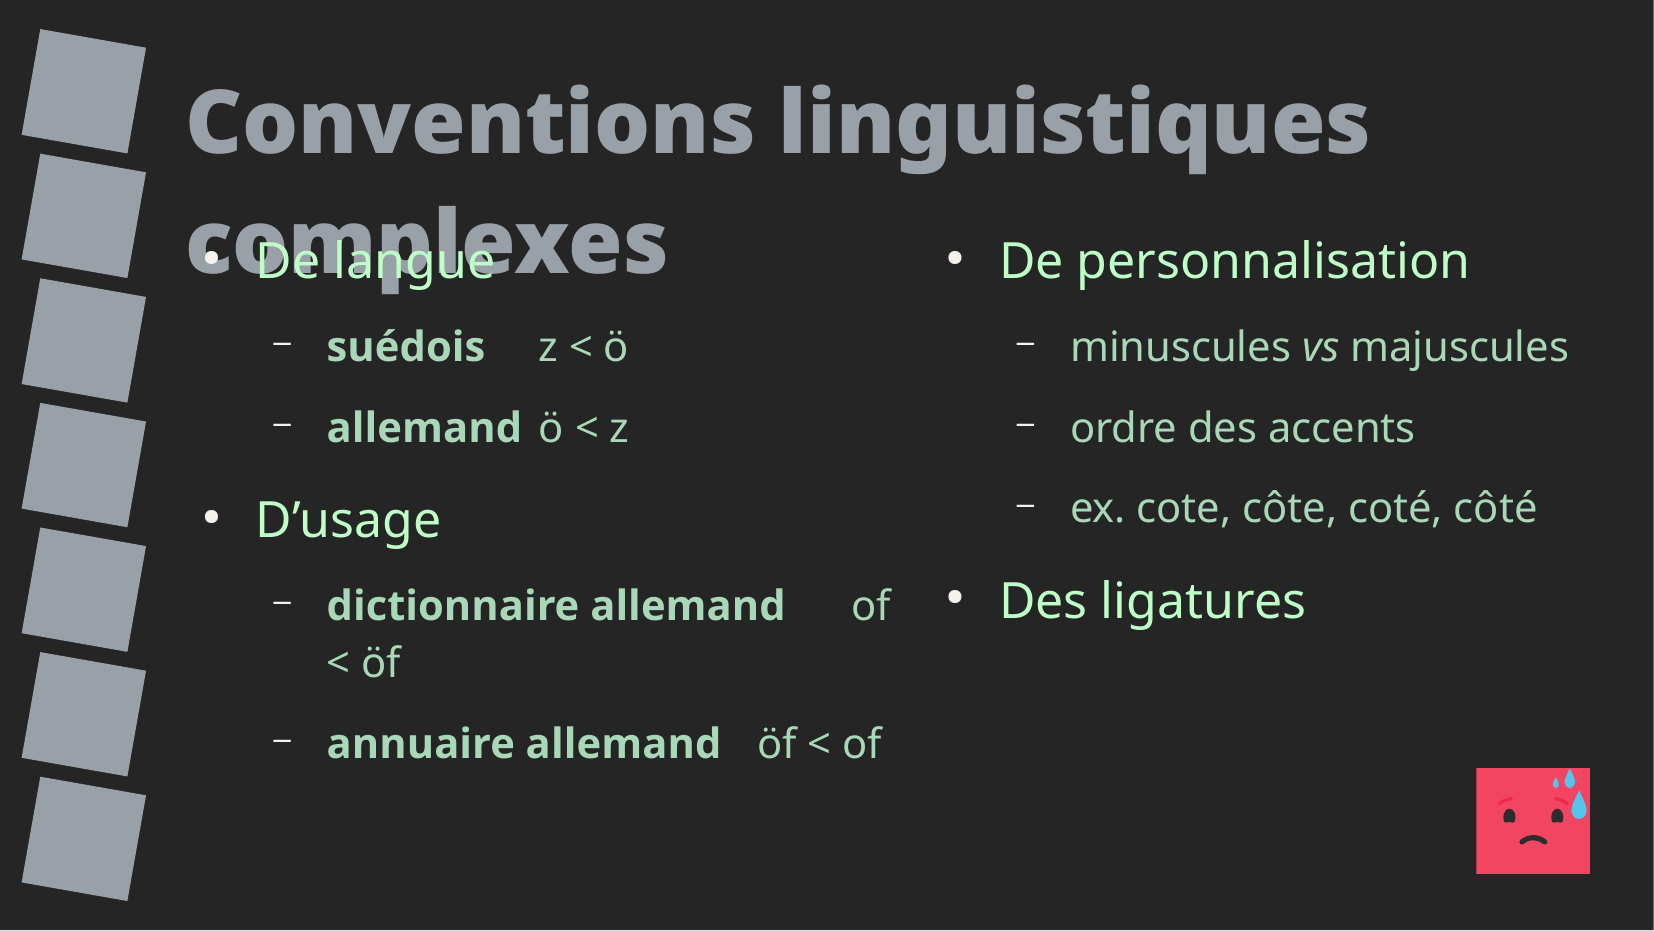

# Conventions linguistiques complexes
De langue
suédois	z < ö
allemand	ö < z
D’usage
dictionnaire allemand	of < öf
annuaire allemand	öf < of
De personnalisation
minuscules vs majuscules
ordre des accents
ex. cote, côte, coté, côté
Des ligatures